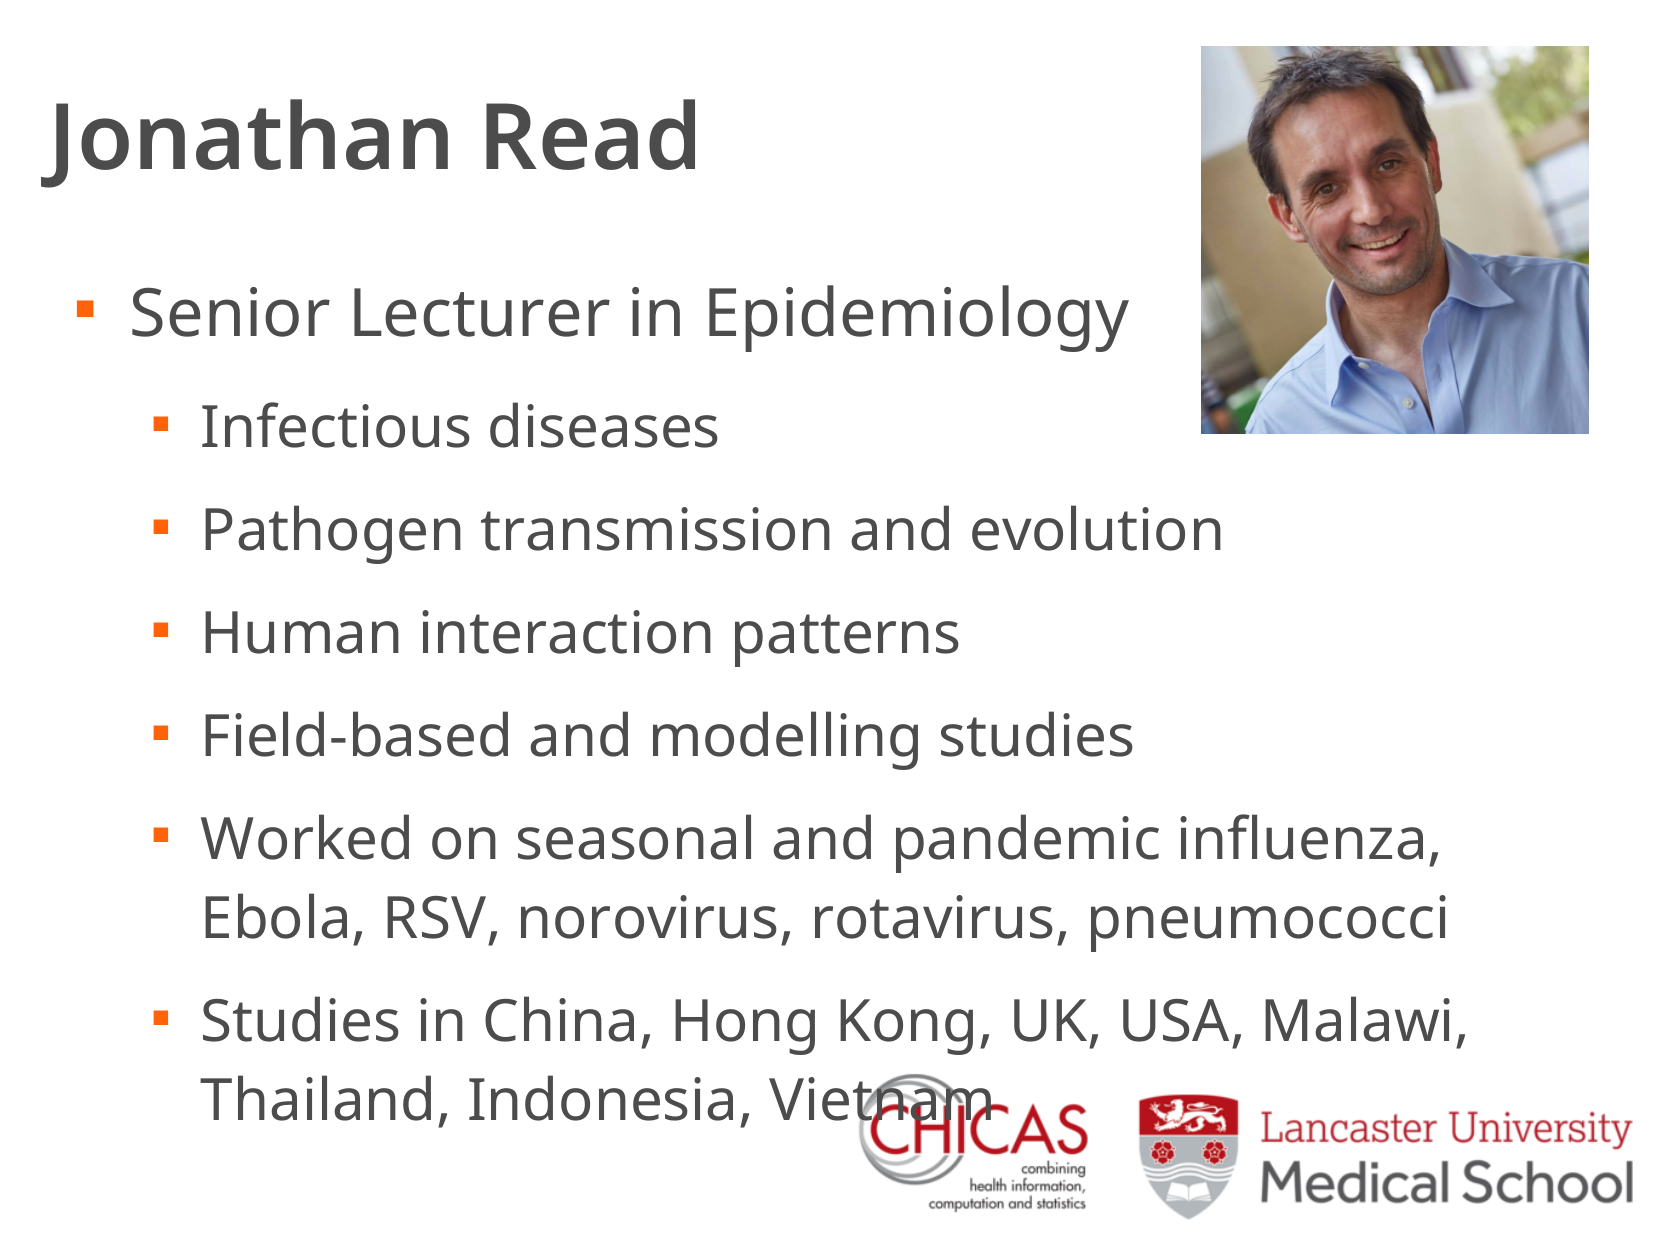

# Jonathan Read
Senior Lecturer in Epidemiology
Infectious diseases
Pathogen transmission and evolution
Human interaction patterns
Field-based and modelling studies
Worked on seasonal and pandemic influenza, Ebola, RSV, norovirus, rotavirus, pneumococci
Studies in China, Hong Kong, UK, USA, Malawi, Thailand, Indonesia, Vietnam